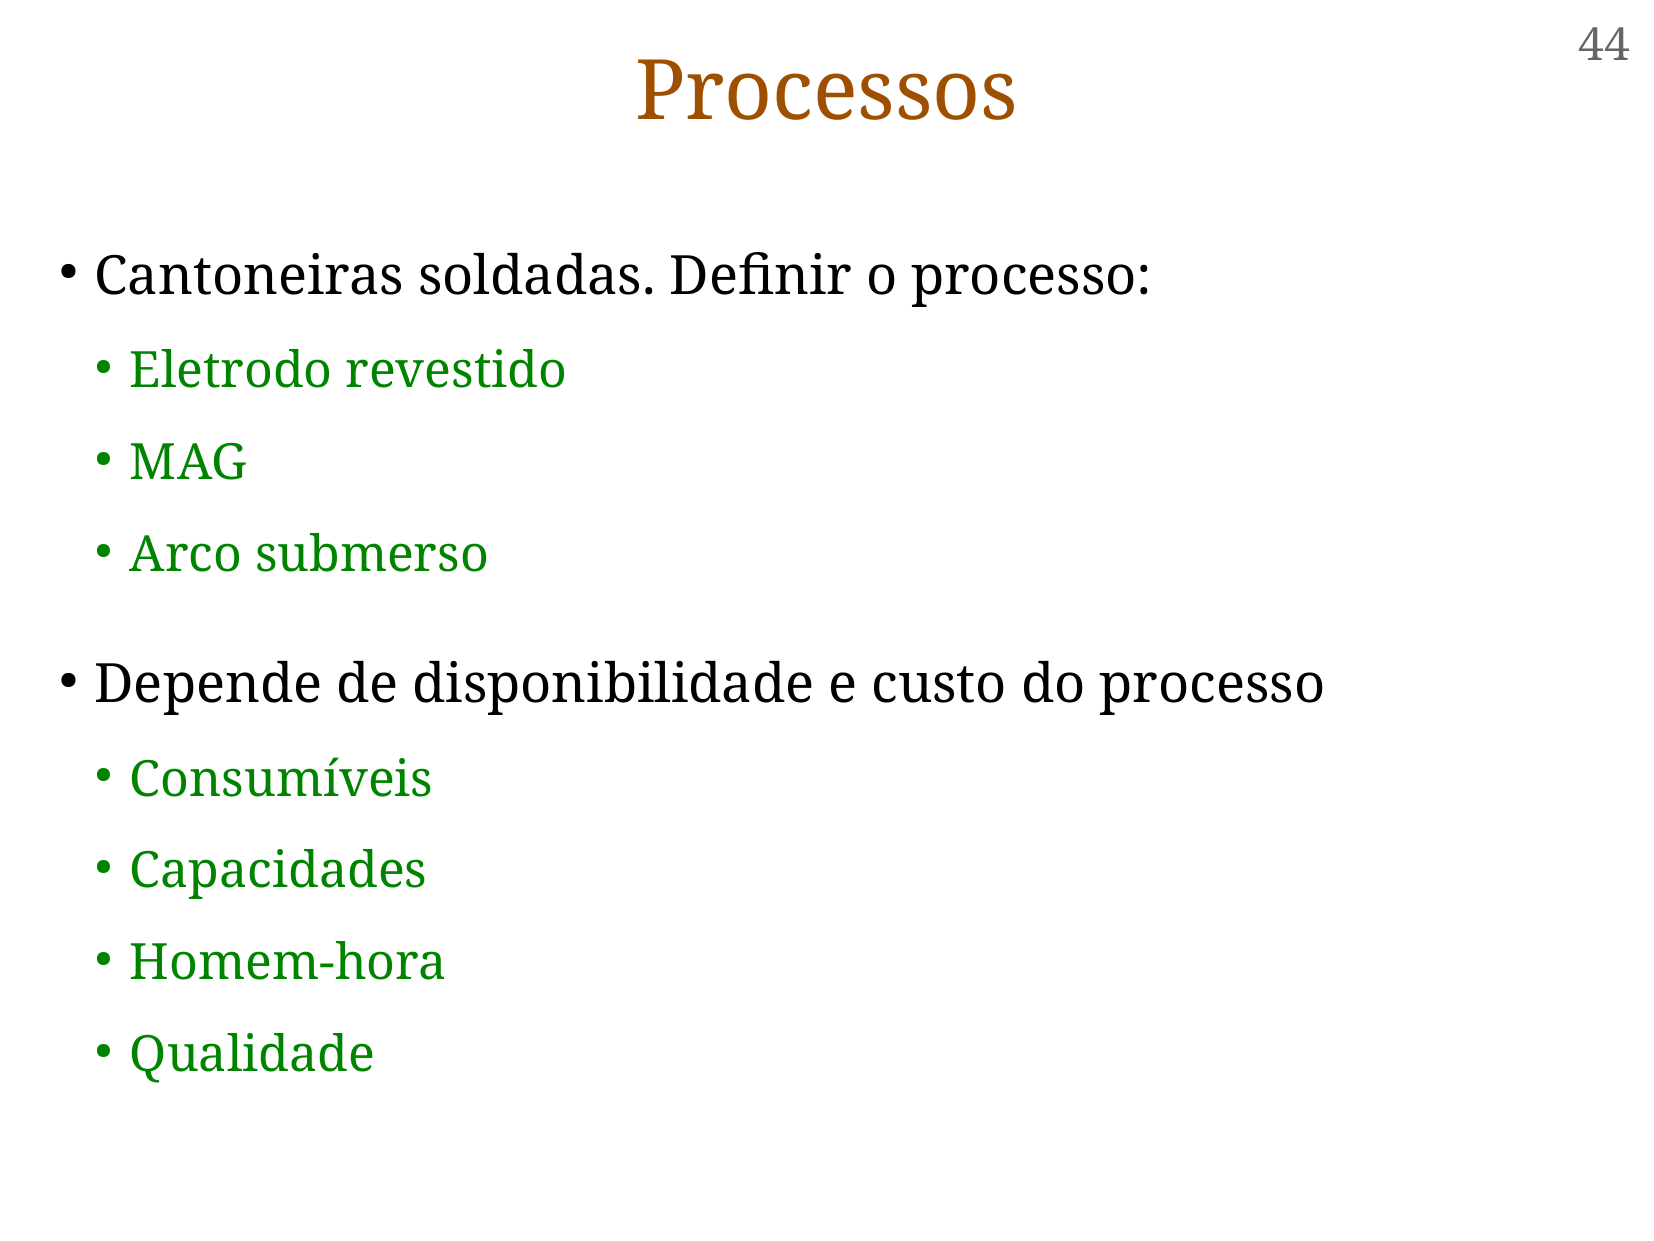

44
# Processos
Cantoneiras soldadas. Definir o processo:
Eletrodo revestido
MAG
Arco submerso
Depende de disponibilidade e custo do processo
Consumíveis
Capacidades
Homem-hora
Qualidade